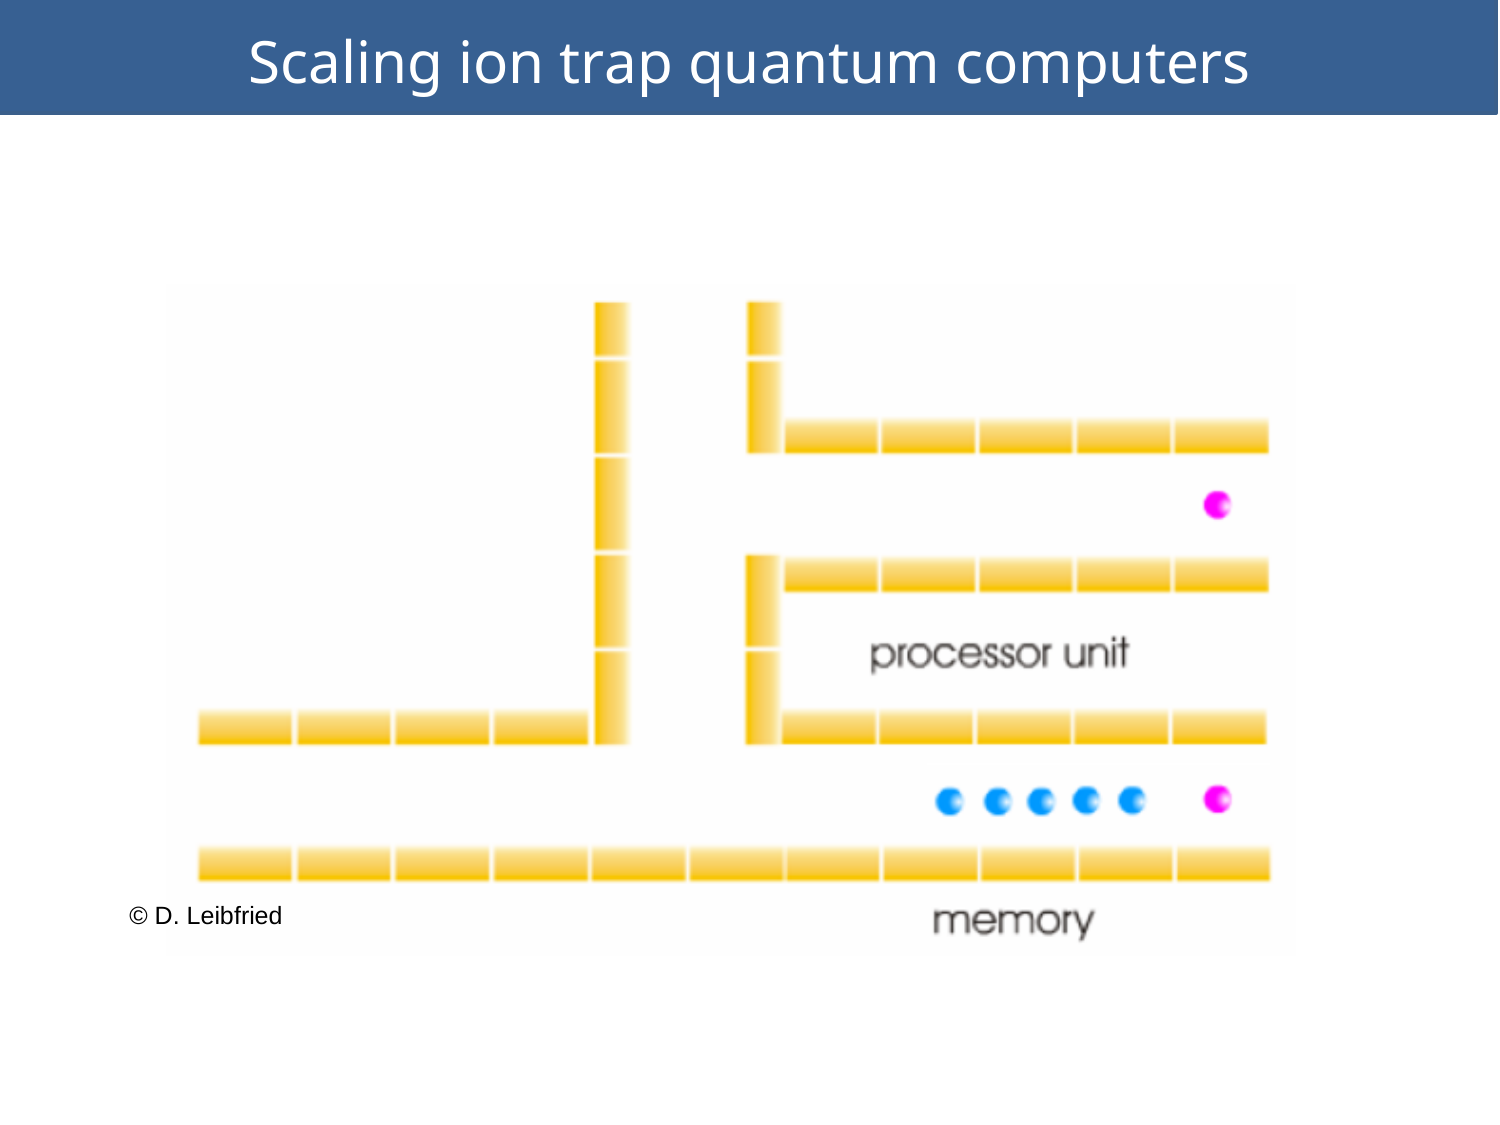

Scaling ion trap quantum computers
© D. Leibfried